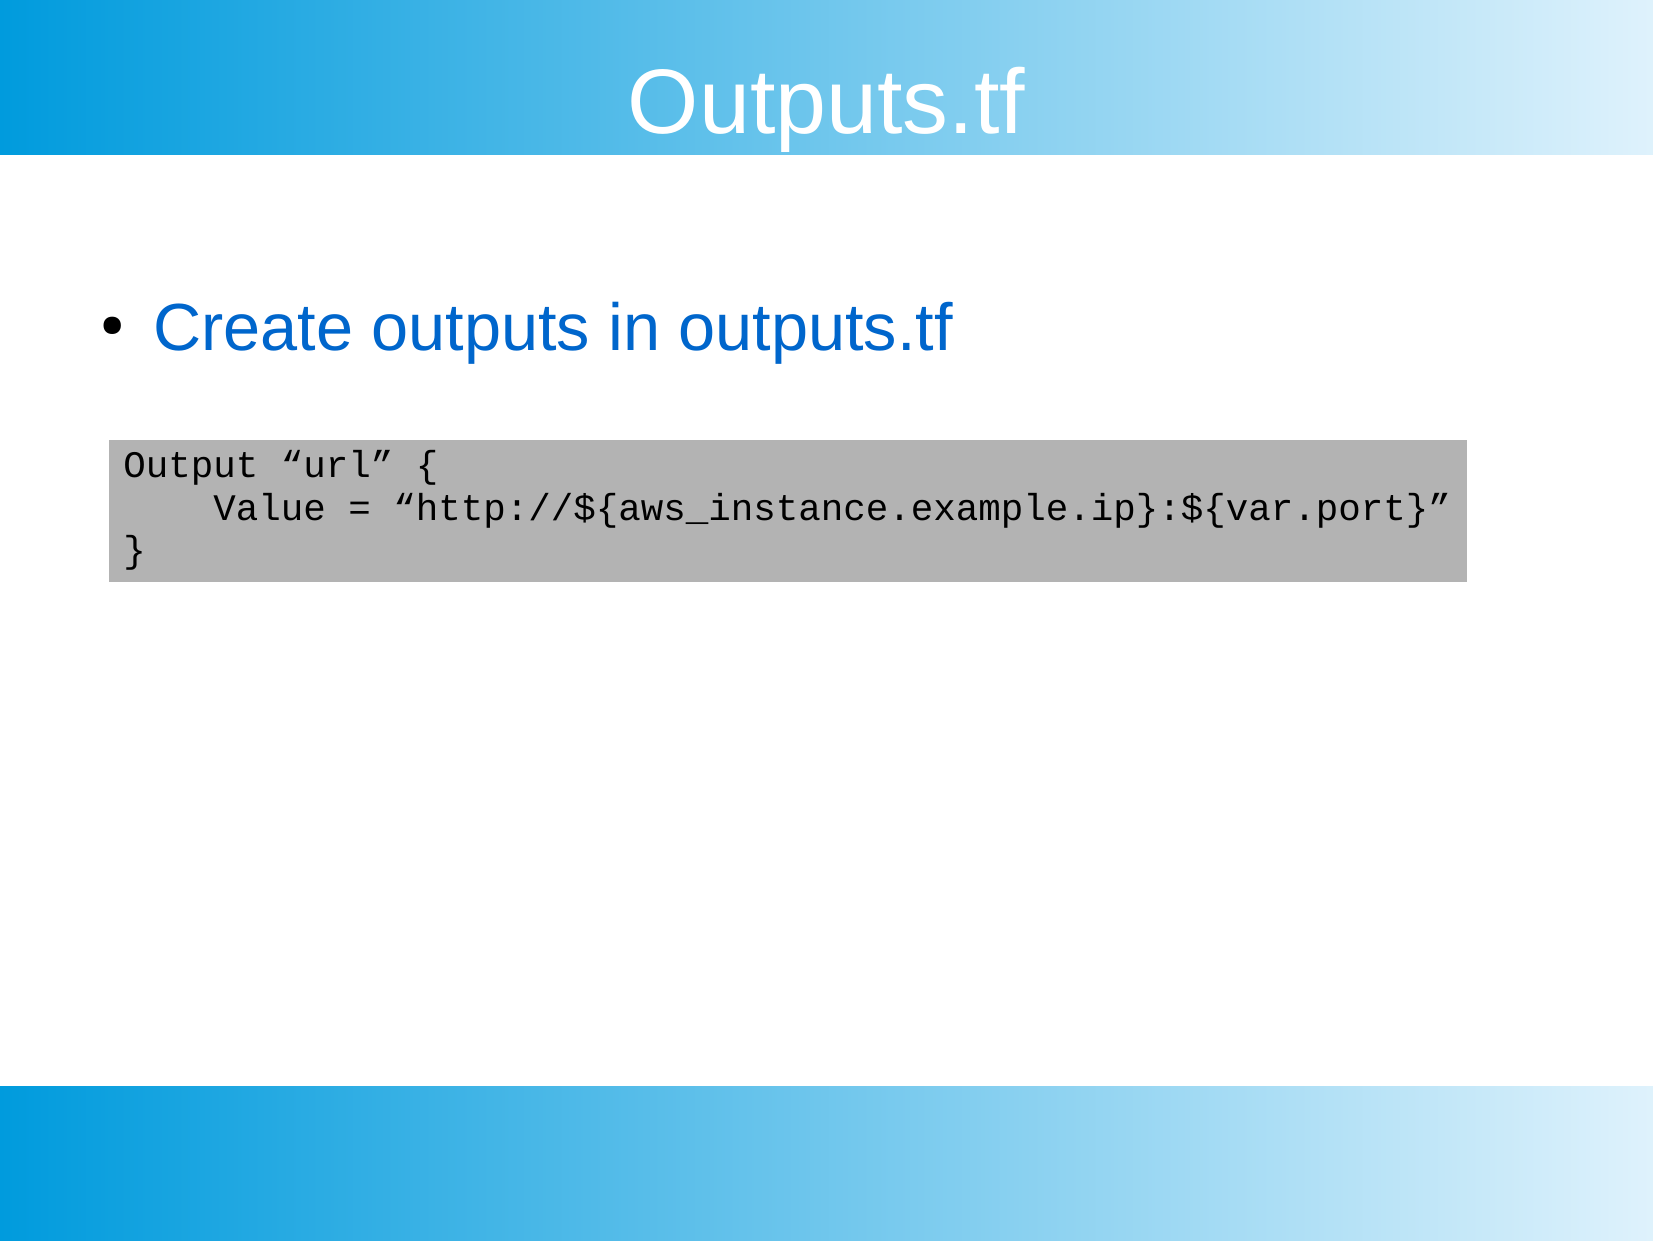

# Outputs.tf
Create outputs in outputs.tf
| Output “url” { Value = “http://${aws\_instance.example.ip}:${var.port}” } |
| --- |